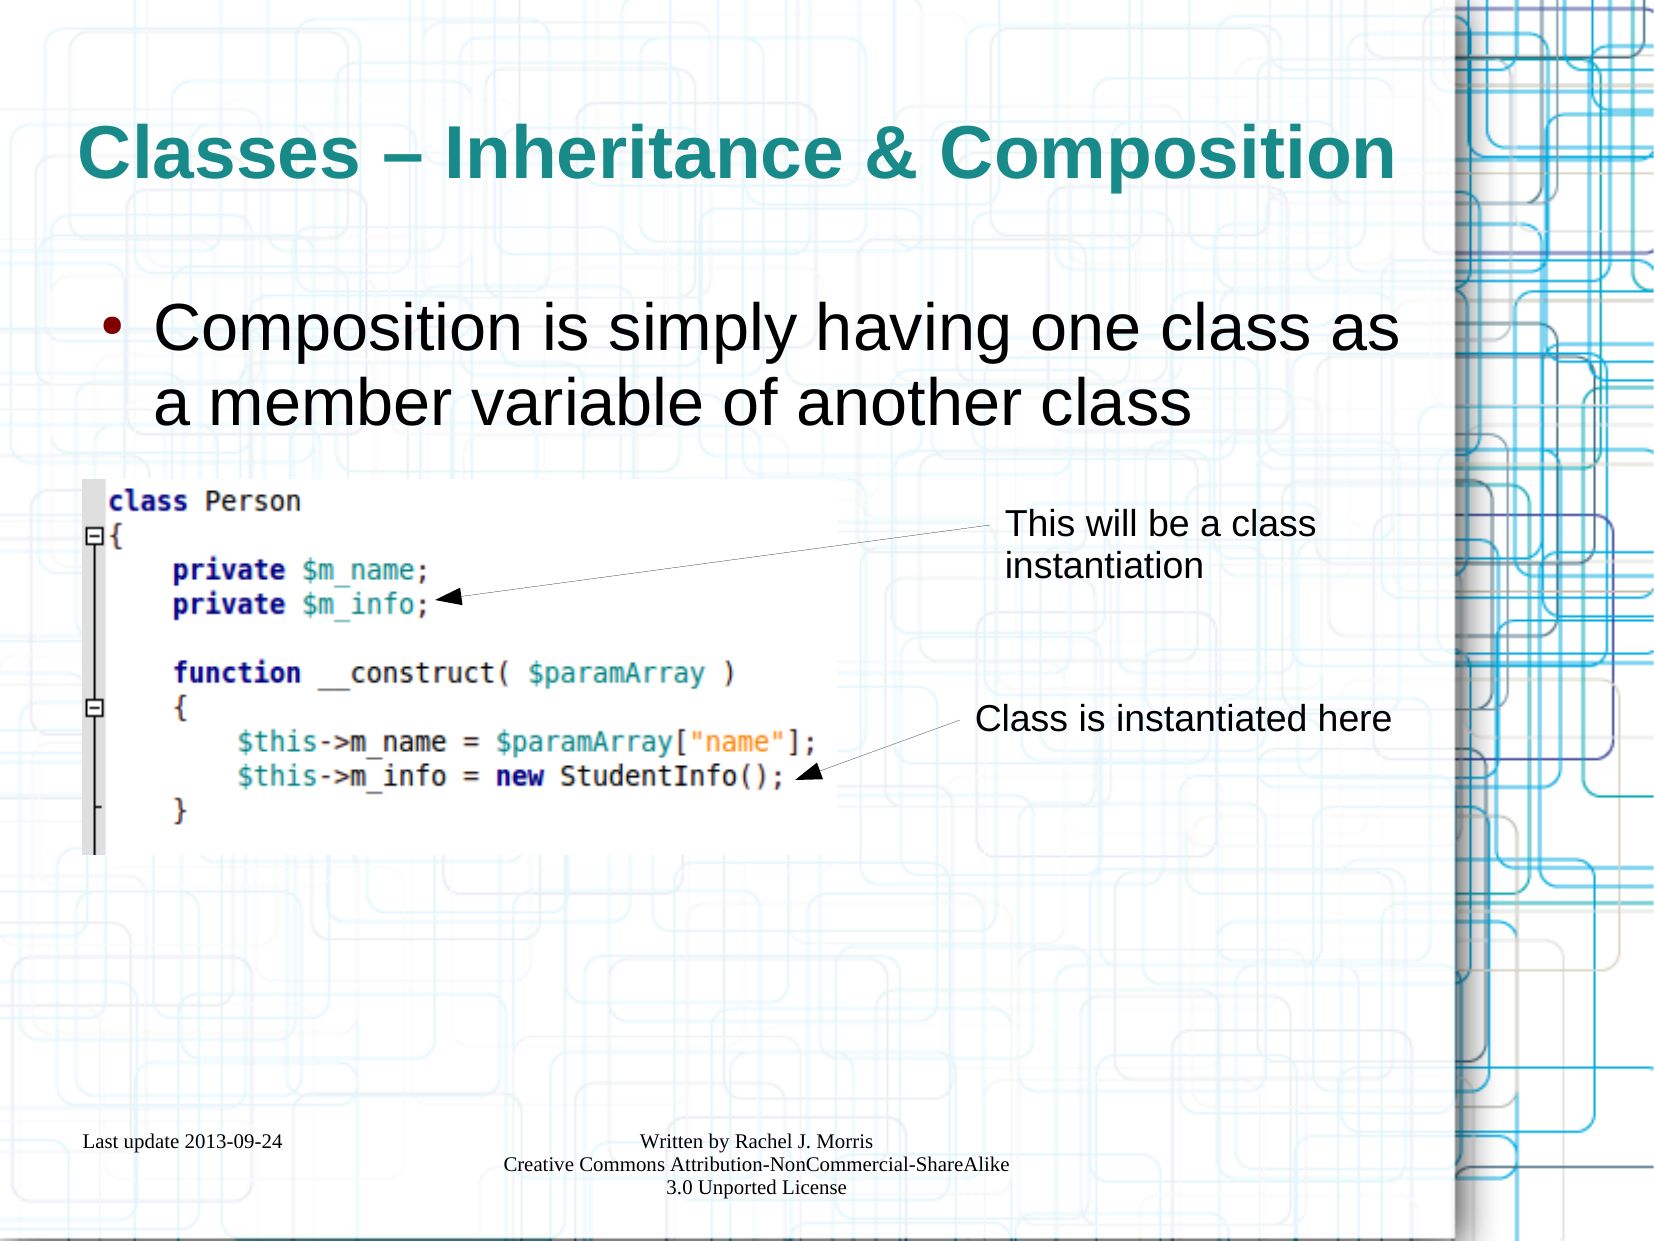

# Classes – Inheritance & Composition
Composition is simply having one class as a member variable of another class
This will be a class instantiation
Class is instantiated here